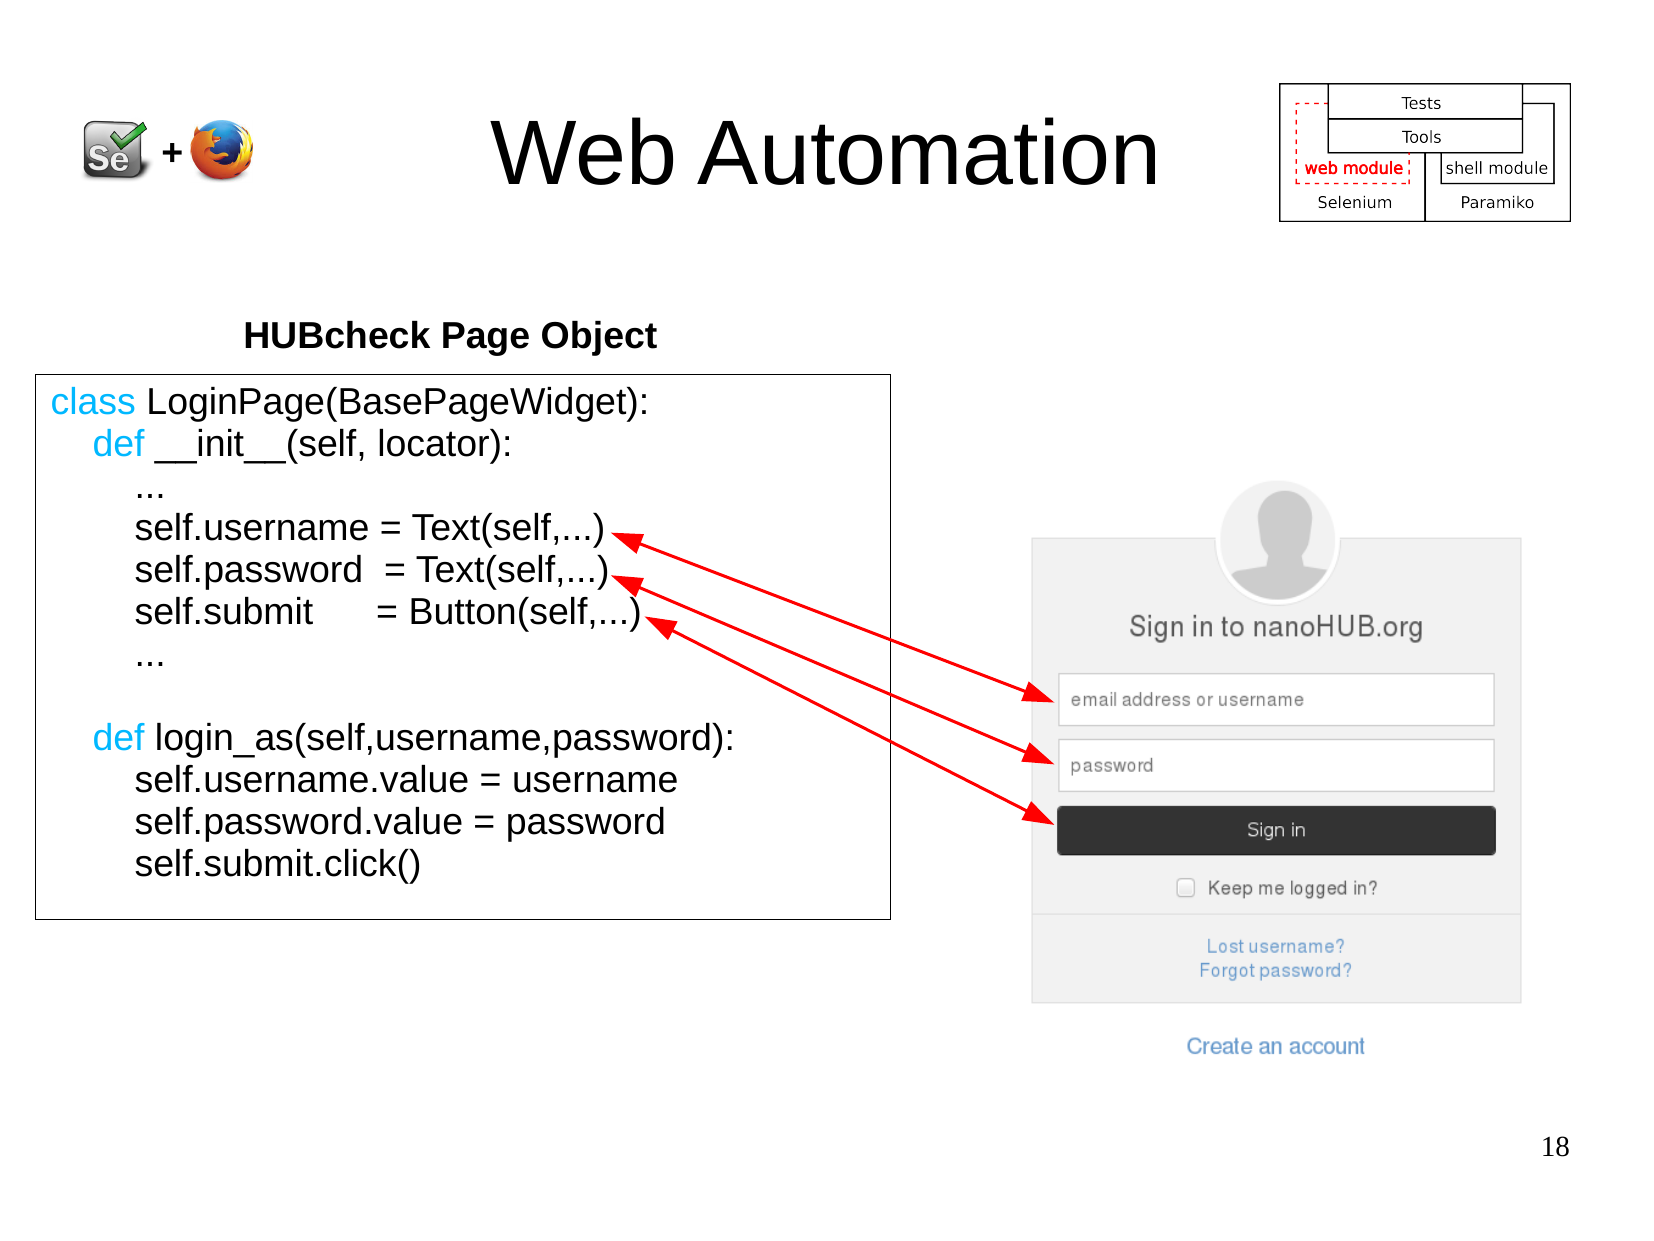

# Web Automation
+
HUBcheck Page Object
class LoginPage(BasePageWidget):
 def __init__(self, locator):
 ...
 self.username = Text(self,...)
 self.password = Text(self,...)
 self.submit = Button(self,...)
 ...
 def login_as(self,username,password):
 self.username.value = username
 self.password.value = password
 self.submit.click()
18